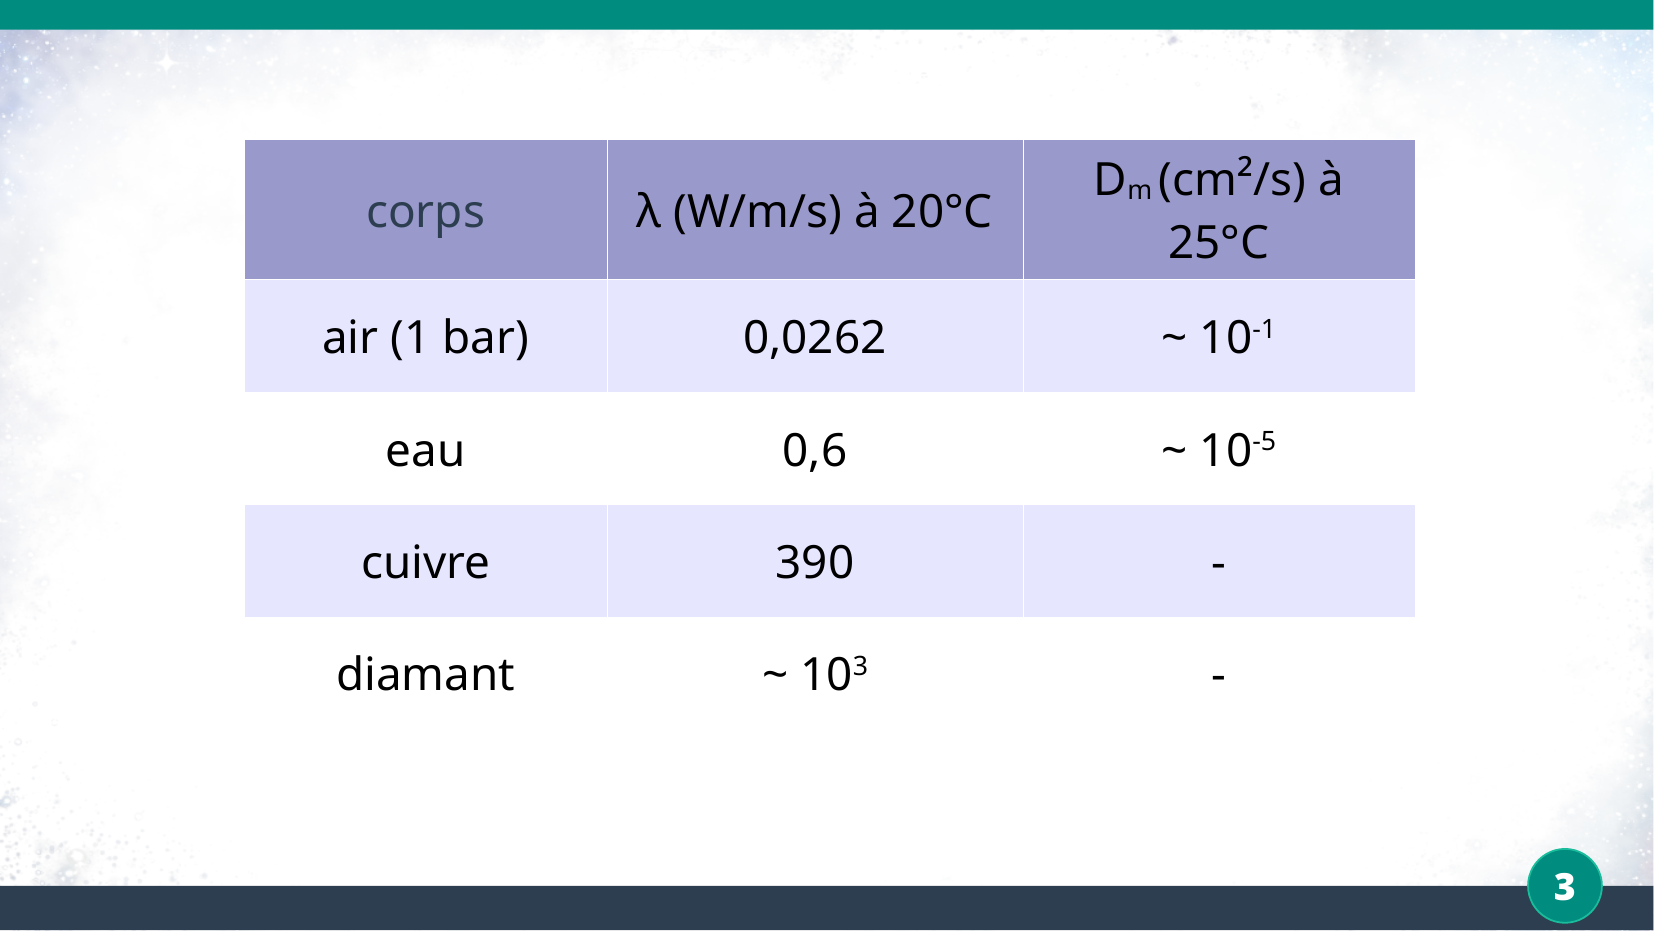

| corps | λ (W/m/s) à 20°C | Dm (cm²/s) à 25°C |
| --- | --- | --- |
| air (1 bar) | 0,0262 | ~ 10-1 |
| eau | 0,6 | ~ 10-5 |
| cuivre | 390 | - |
| diamant | ~ 103 | - |